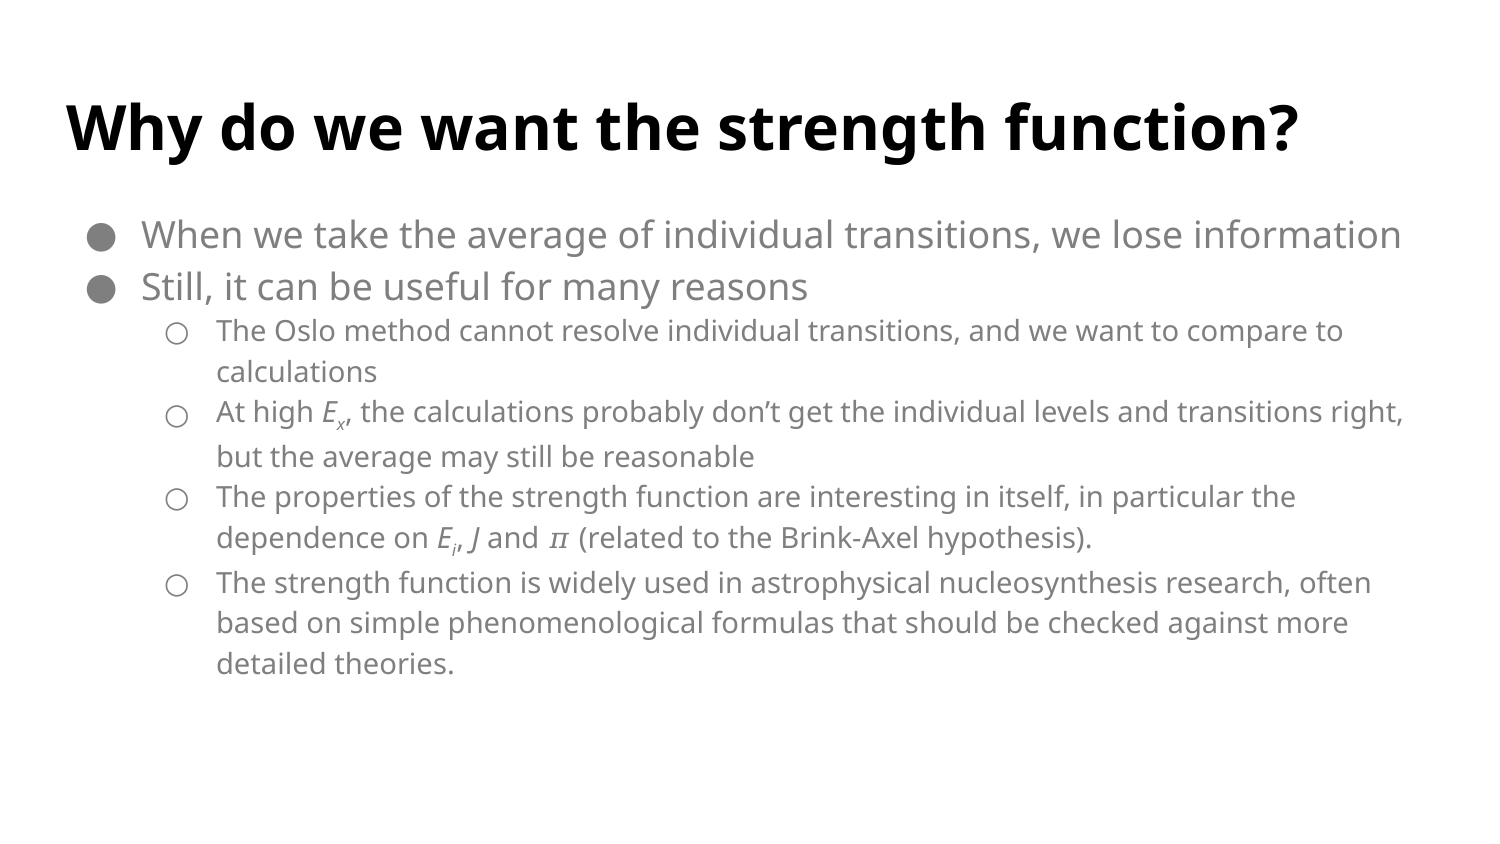

# Why do we want the strength function?
When we take the average of individual transitions, we lose information
Still, it can be useful for many reasons
The Oslo method cannot resolve individual transitions, and we want to compare to calculations
At high Ex, the calculations probably don’t get the individual levels and transitions right, but the average may still be reasonable
The properties of the strength function are interesting in itself, in particular the dependence on Ei, J and 𝜋 (related to the Brink-Axel hypothesis).
The strength function is widely used in astrophysical nucleosynthesis research, often based on simple phenomenological formulas that should be checked against more detailed theories.